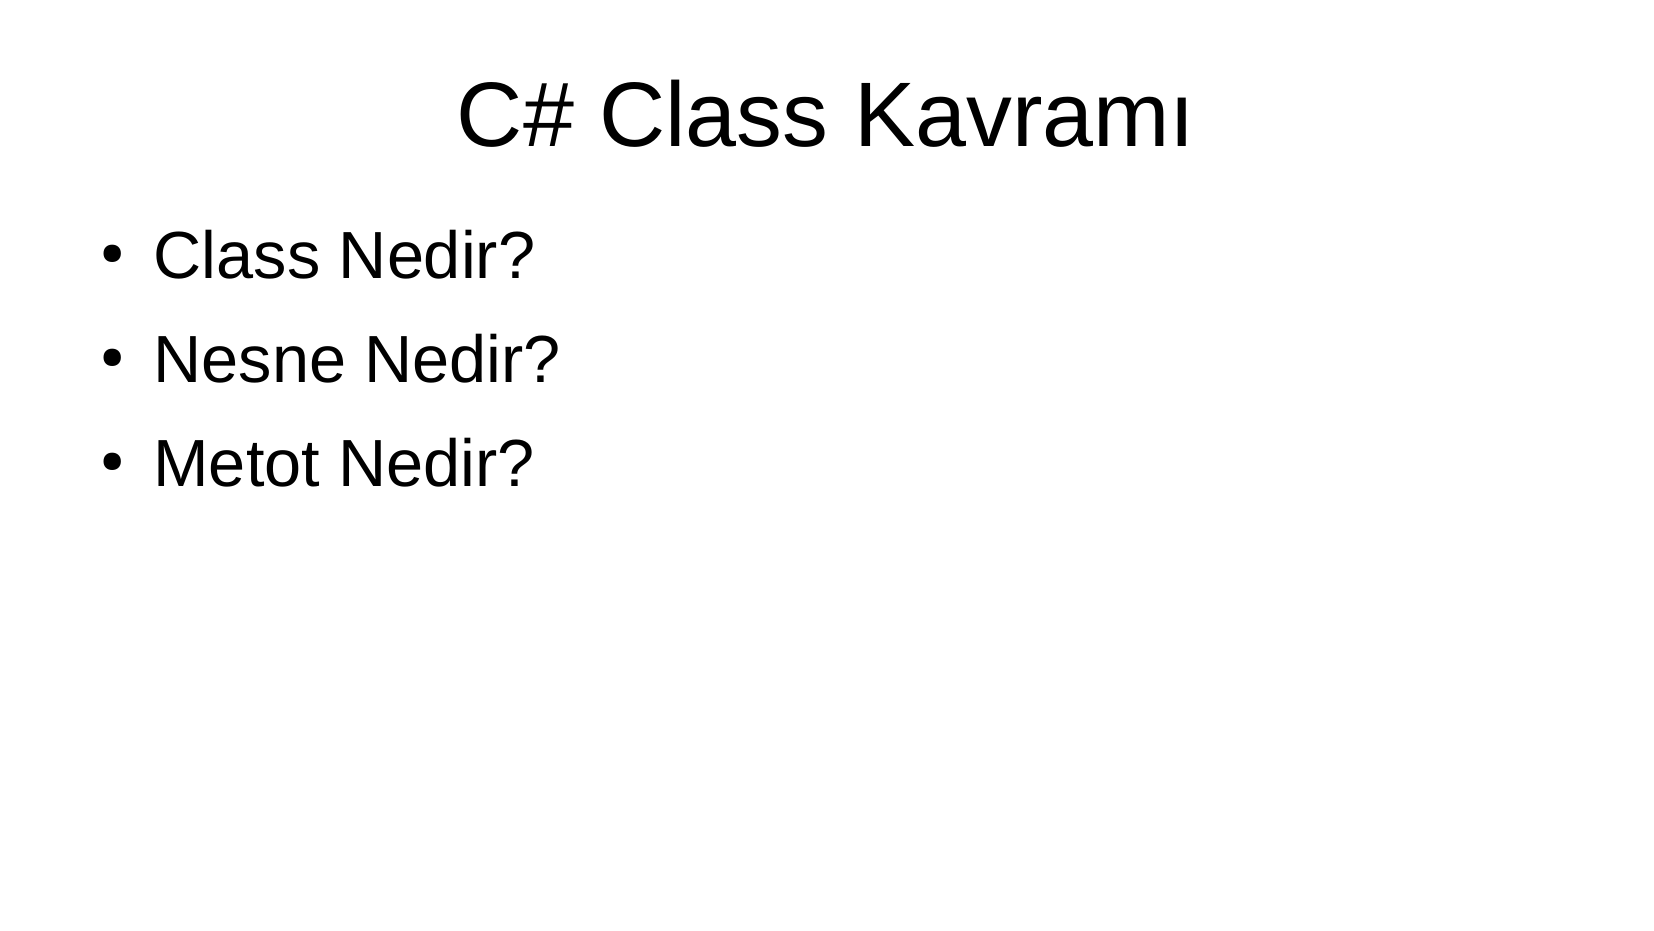

# C# Class Kavramı
Class Nedir?
Nesne Nedir?
Metot Nedir?